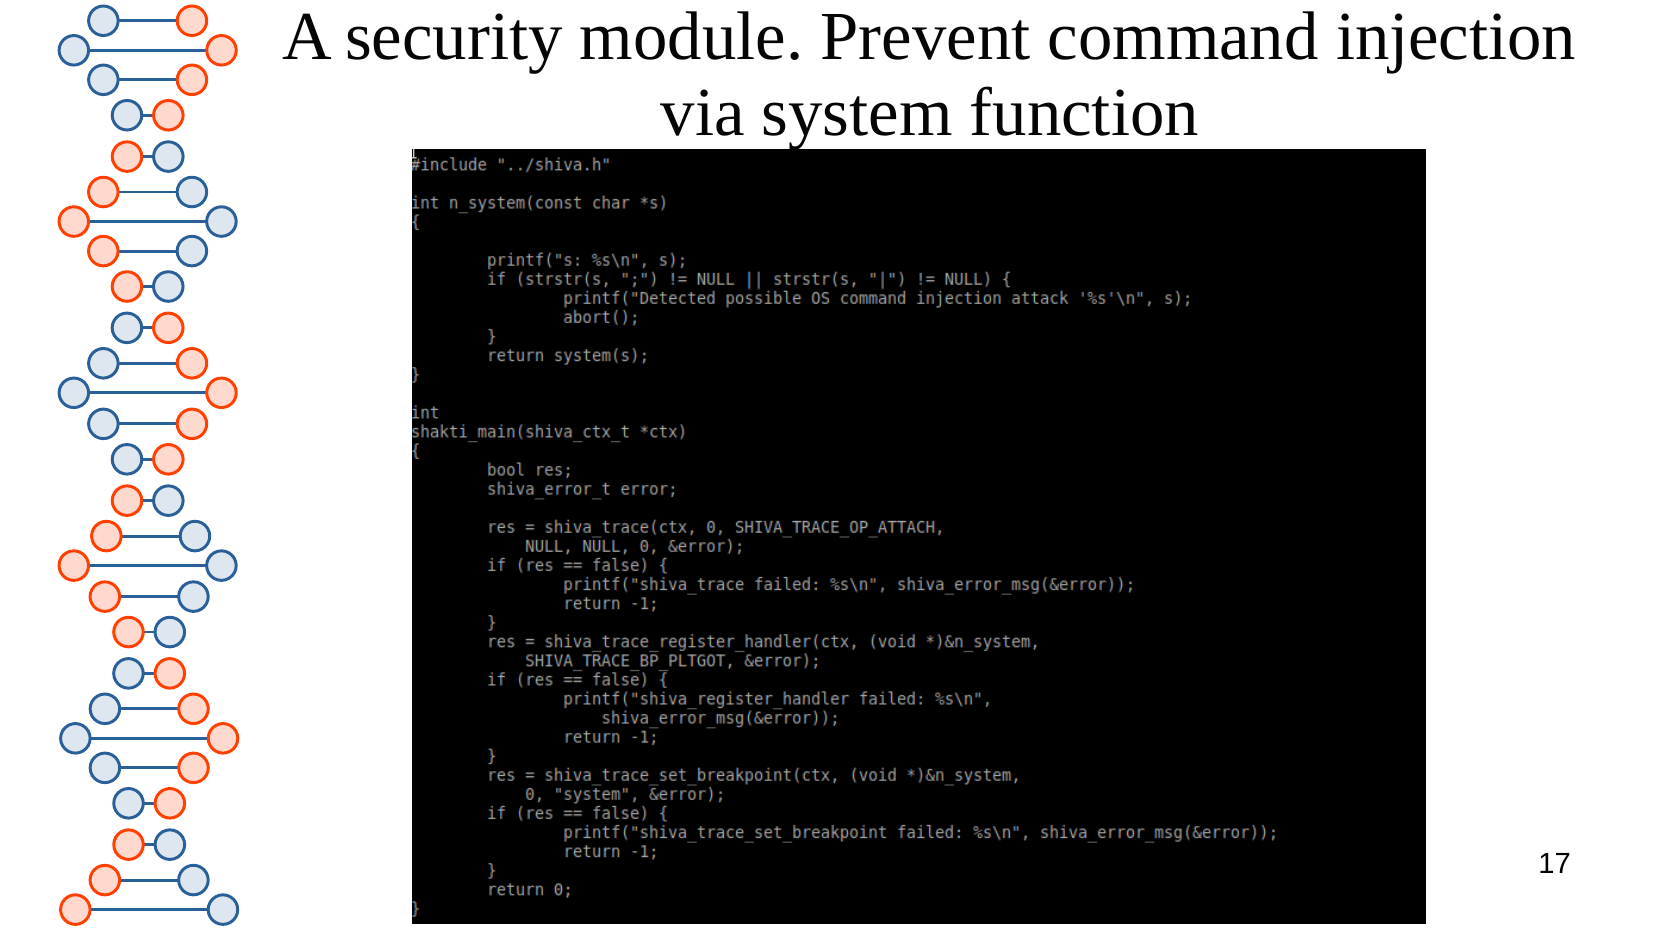

# A security module. Prevent command injection via system function
17